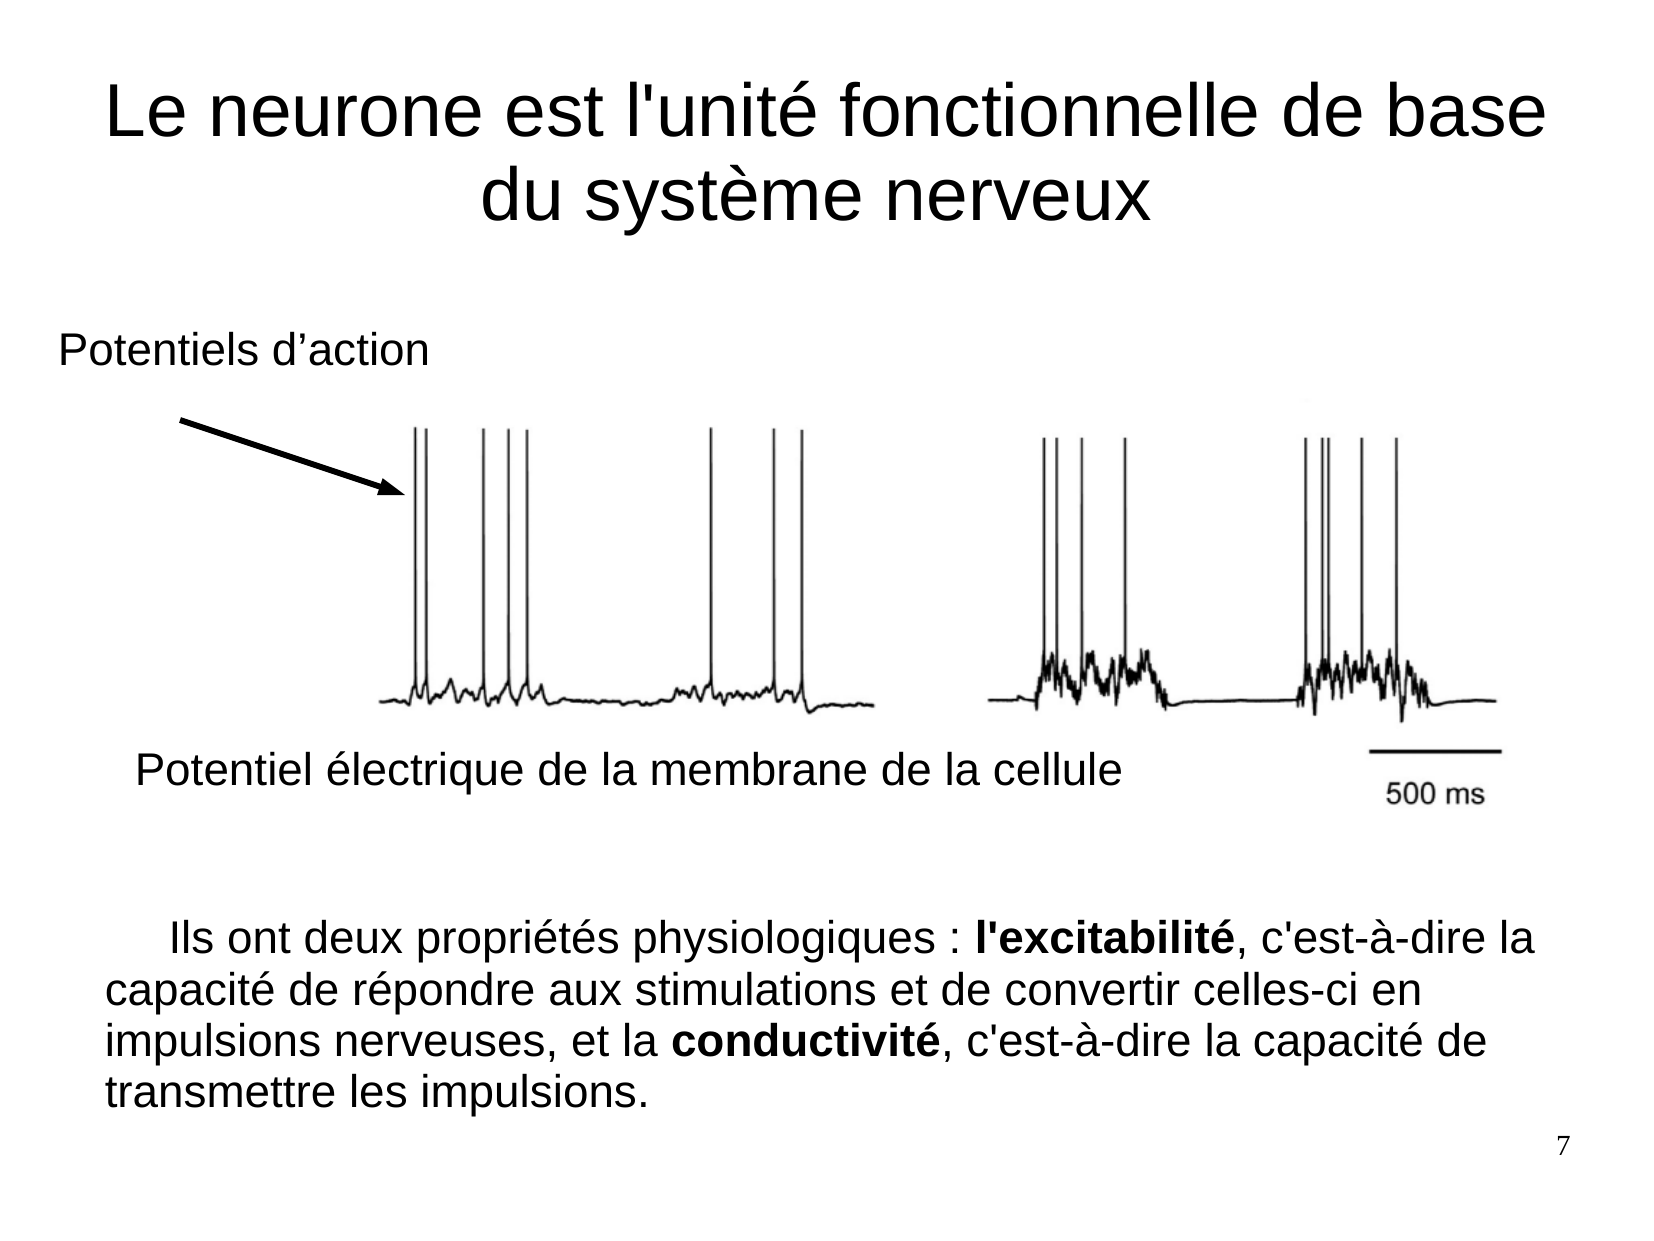

# Le neurone est l'unité fonctionnelle de base du système nerveux
Potentiels d’action
Potentiel électrique de la membrane de la cellule
 Ils ont deux propriétés physiologiques : l'excitabilité, c'est-à-dire la capacité de répondre aux stimulations et de convertir celles-ci en impulsions nerveuses, et la conductivité, c'est-à-dire la capacité de transmettre les impulsions.
7